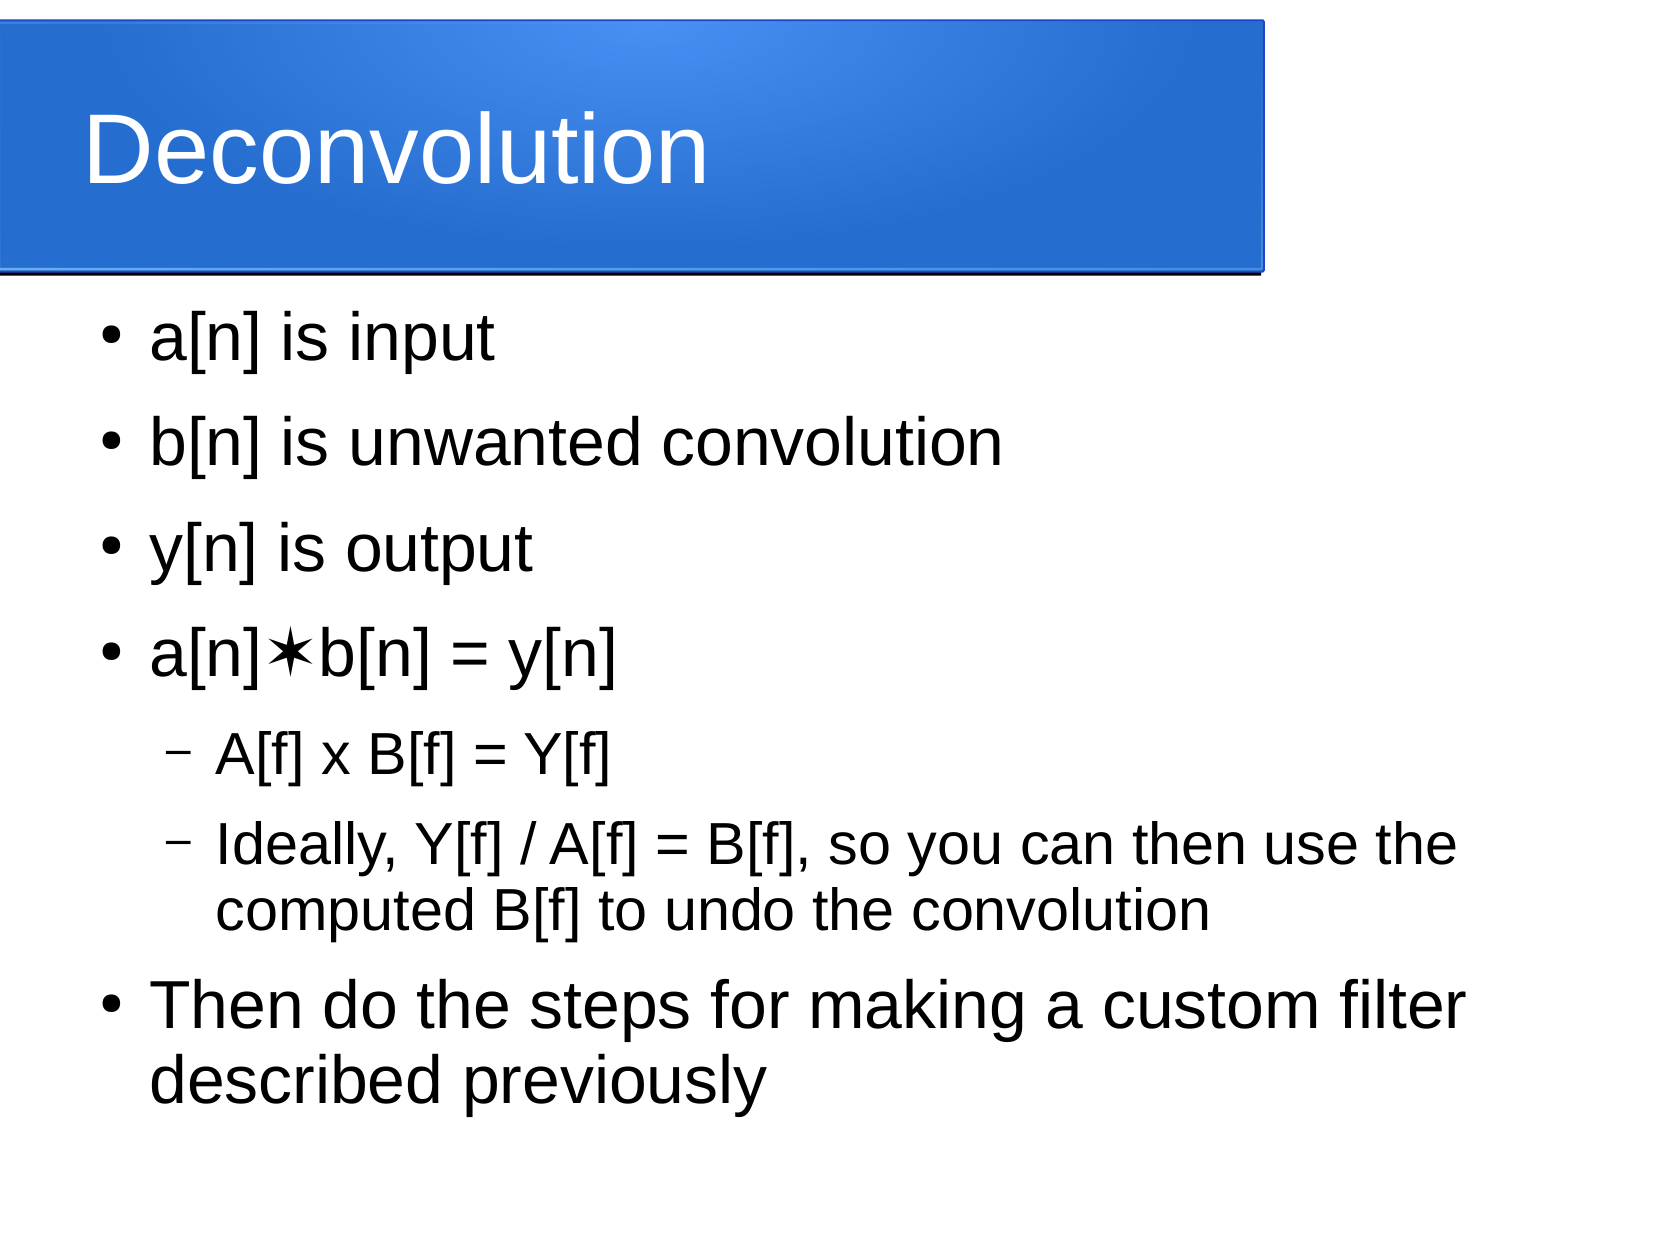

# Deconvolution
a[n] is input
b[n] is unwanted convolution
y[n] is output
a[n]✶b[n] = y[n]
A[f] x B[f] = Y[f]
Ideally, Y[f] / A[f] = B[f], so you can then use the computed B[f] to undo the convolution
Then do the steps for making a custom filter described previously